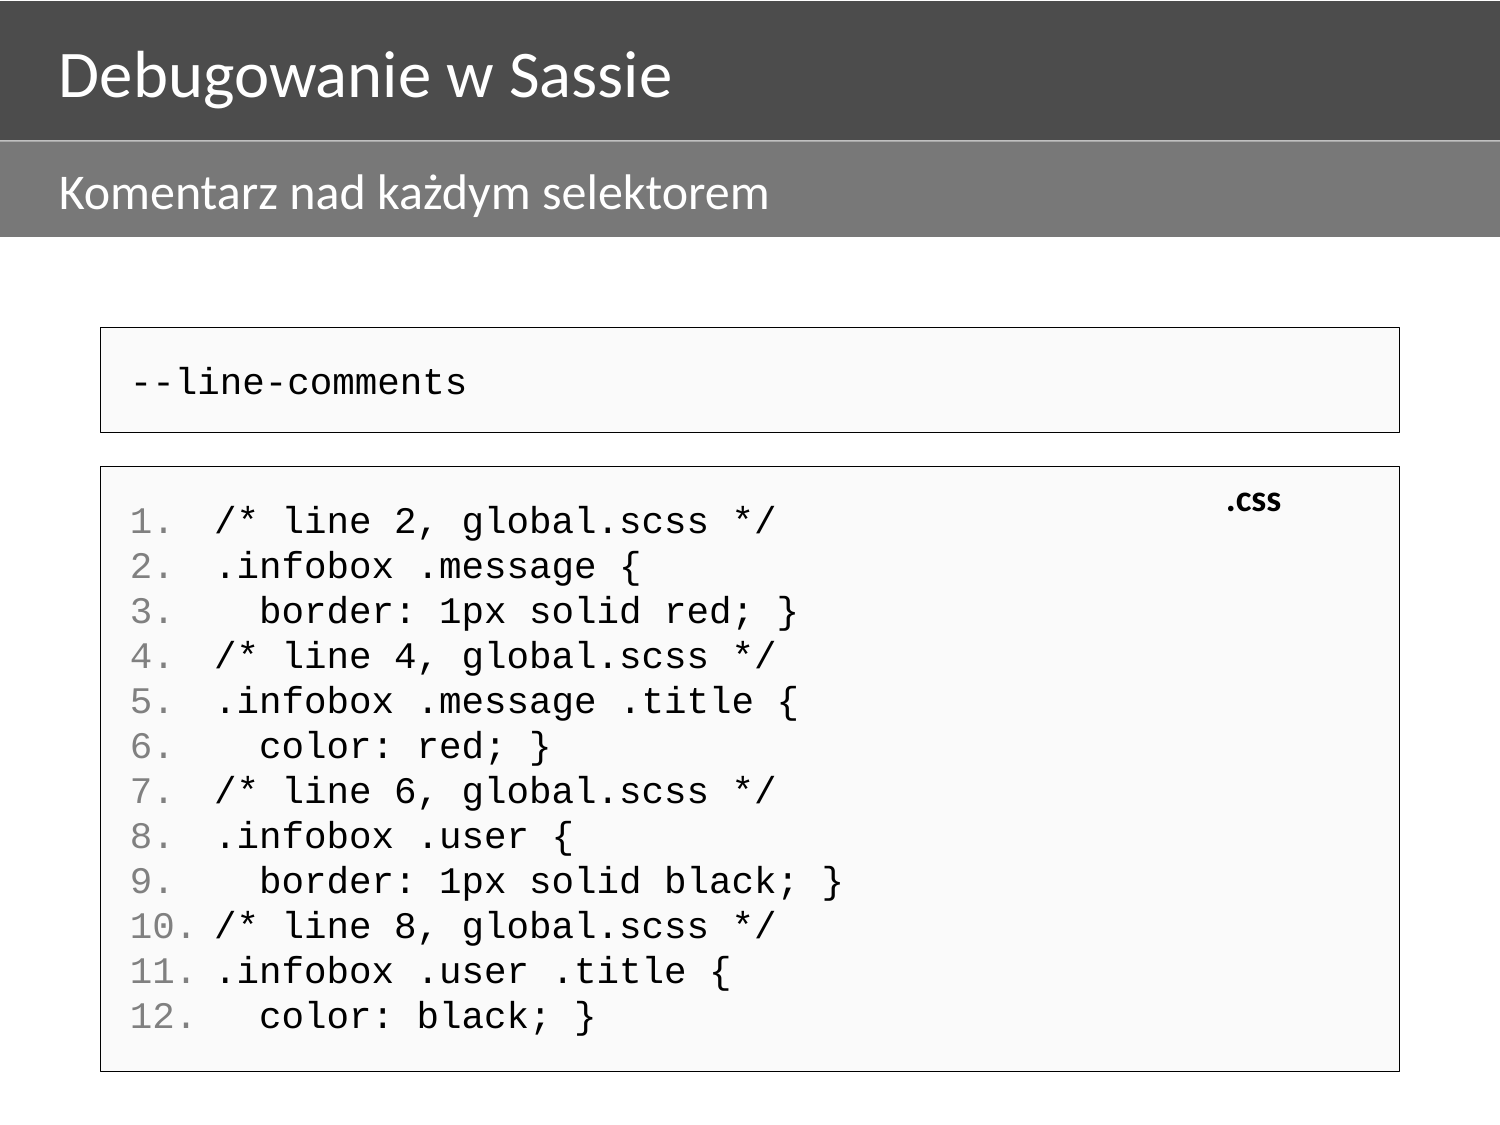

Debugowanie w Sassie
Komentarz nad każdym selektorem
--line-comments
/* line 2, global.scss */
.infobox .message {
 border: 1px solid red; }
/* line 4, global.scss */
.infobox .message .title {
 color: red; }
/* line 6, global.scss */
.infobox .user {
 border: 1px solid black; }
/* line 8, global.scss */
.infobox .user .title {
 color: black; }
.css